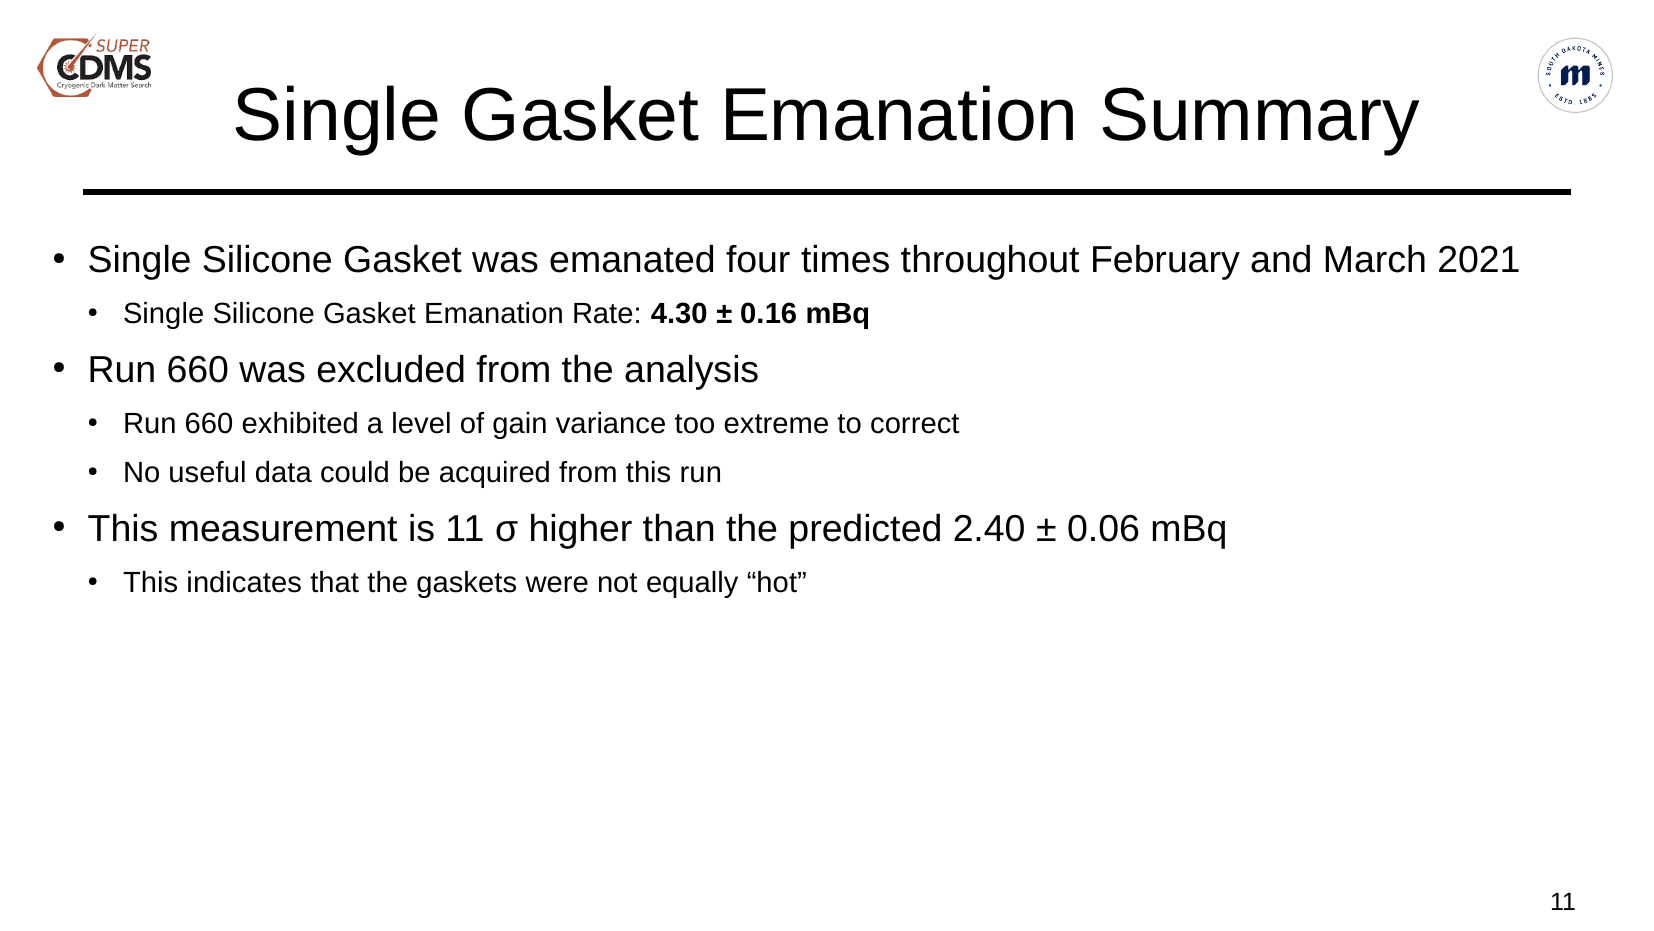

# Single Gasket Emanation Summary
Single Silicone Gasket was emanated four times throughout February and March 2021
Single Silicone Gasket Emanation Rate: 4.30 ± 0.16 mBq
Run 660 was excluded from the analysis
Run 660 exhibited a level of gain variance too extreme to correct
No useful data could be acquired from this run
This measurement is 11 σ higher than the predicted 2.40 ± 0.06 mBq
This indicates that the gaskets were not equally “hot”